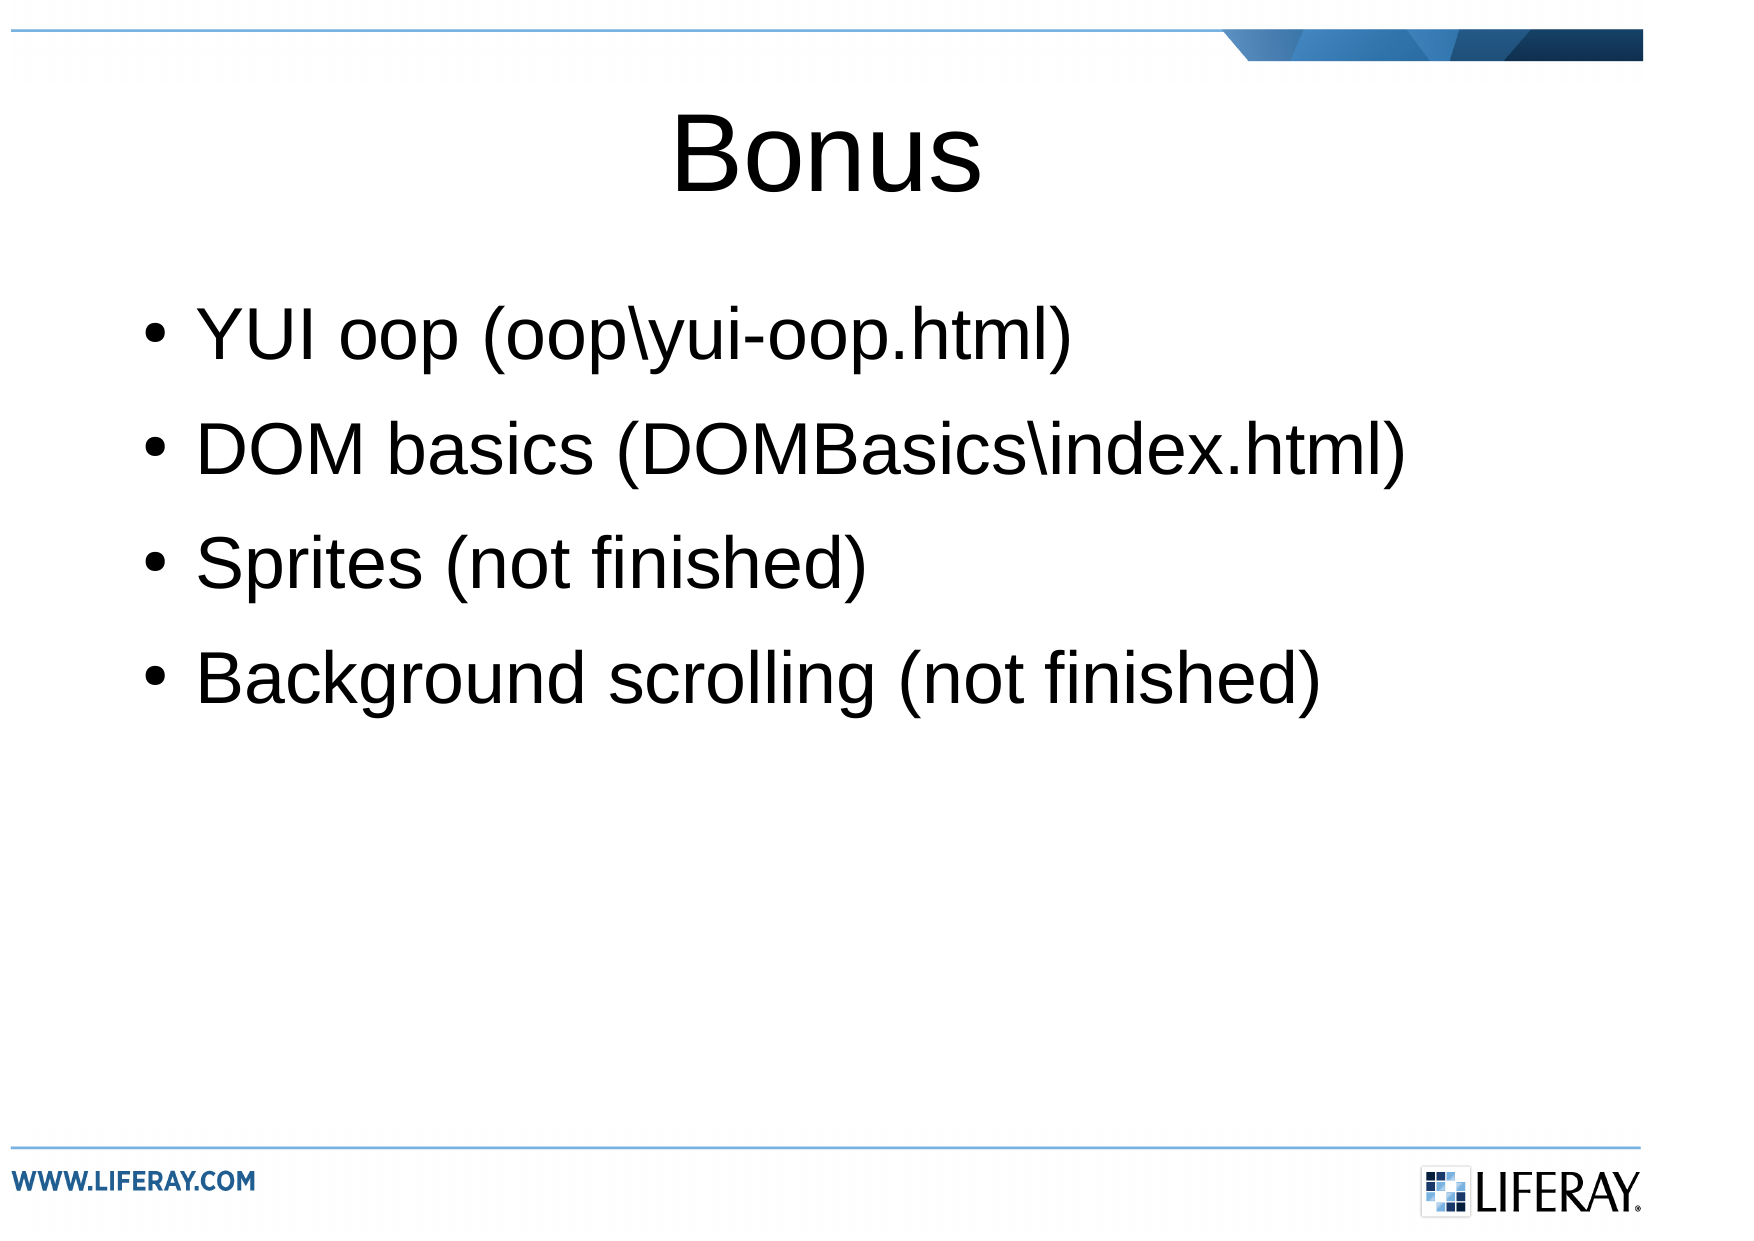

# Bonus
YUI oop (oop\yui-oop.html)
DOM basics (DOMBasics\index.html)
Sprites (not finished)
Background scrolling (not finished)